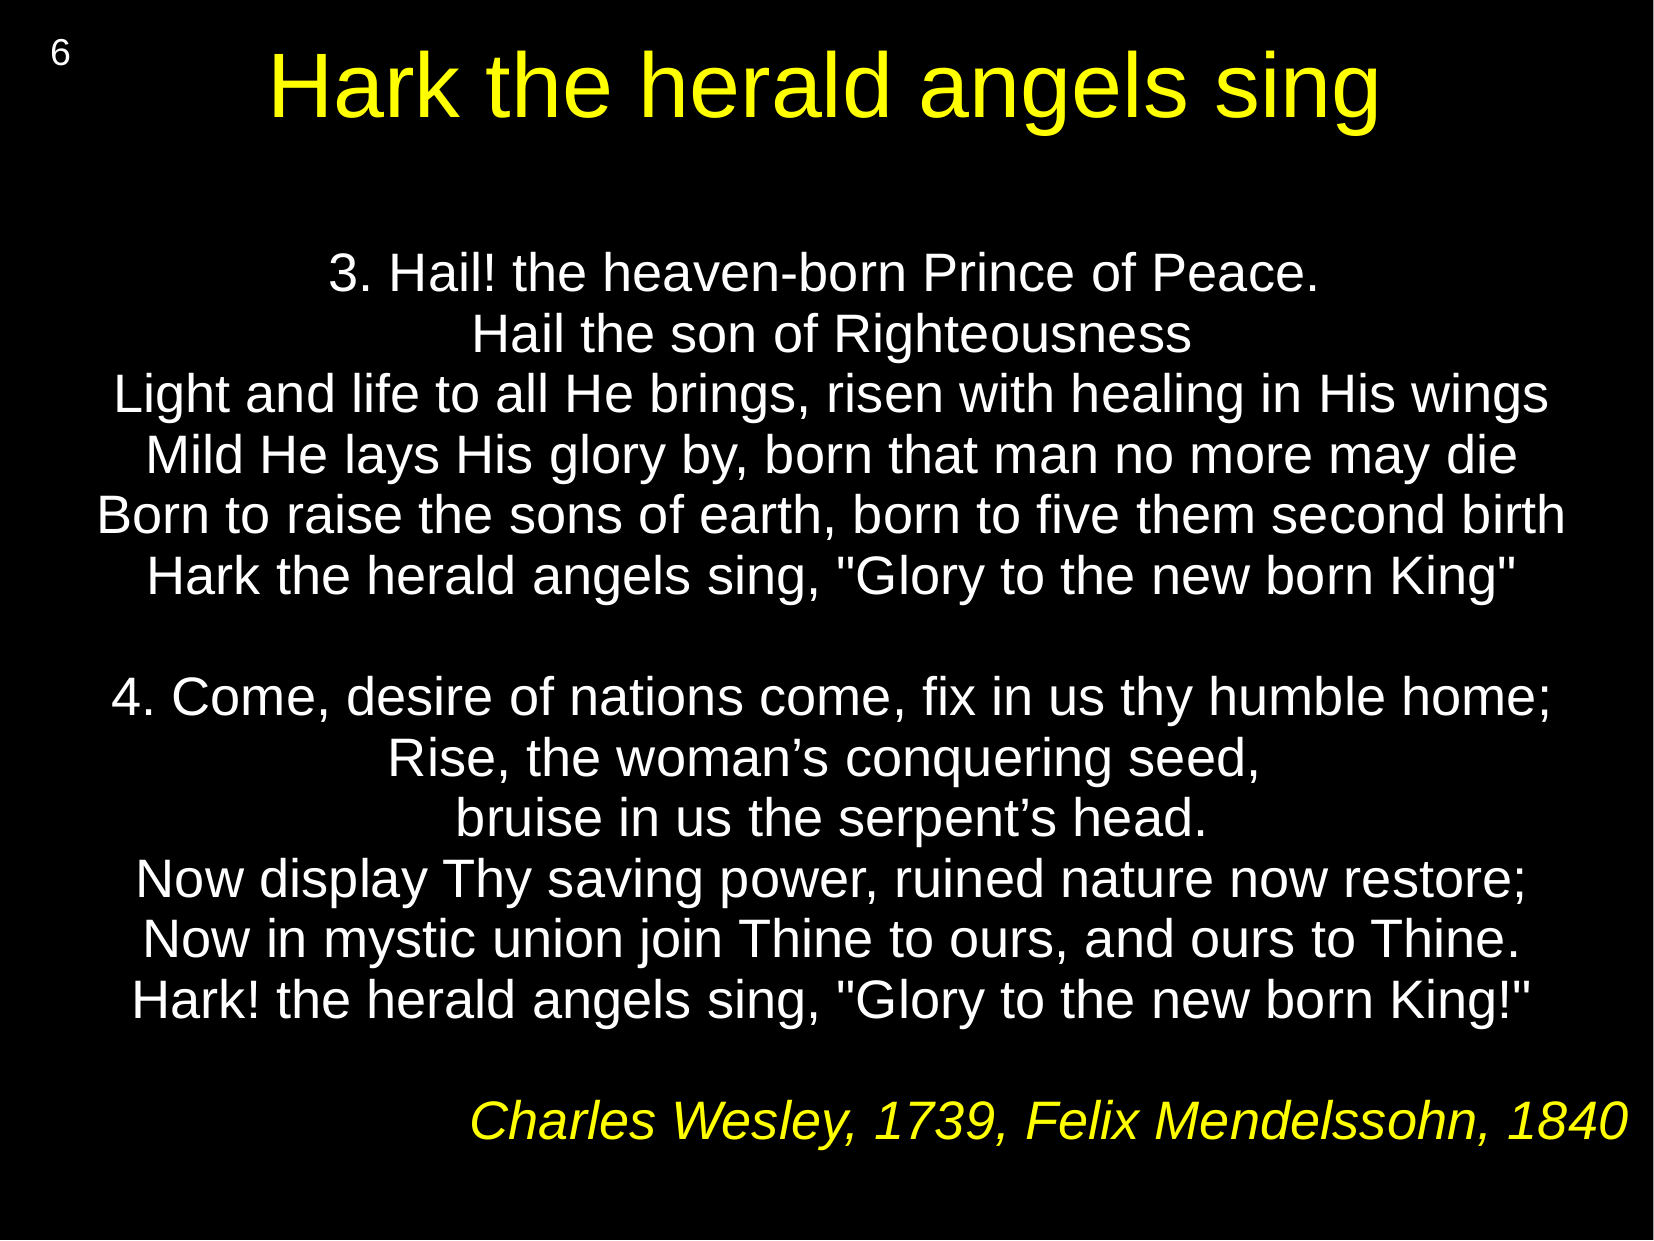

# Hark the herald angels sing
6
3. Hail! the heaven-born Prince of Peace.
Hail the son of Righteousness
Light and life to all He brings, risen with healing in His wings
Mild He lays His glory by, born that man no more may die
Born to raise the sons of earth, born to five them second birth
Hark the herald angels sing, "Glory to the new born King"
4. Come, desire of nations come, fix in us thy humble home;
Rise, the woman’s conquering seed,
bruise in us the serpent’s head.
Now display Thy saving power, ruined nature now restore;
Now in mystic union join Thine to ours, and ours to Thine.
Hark! the herald angels sing, "Glory to the new born King!"
Charles Wesley, 1739, Felix Mendelssohn, 1840